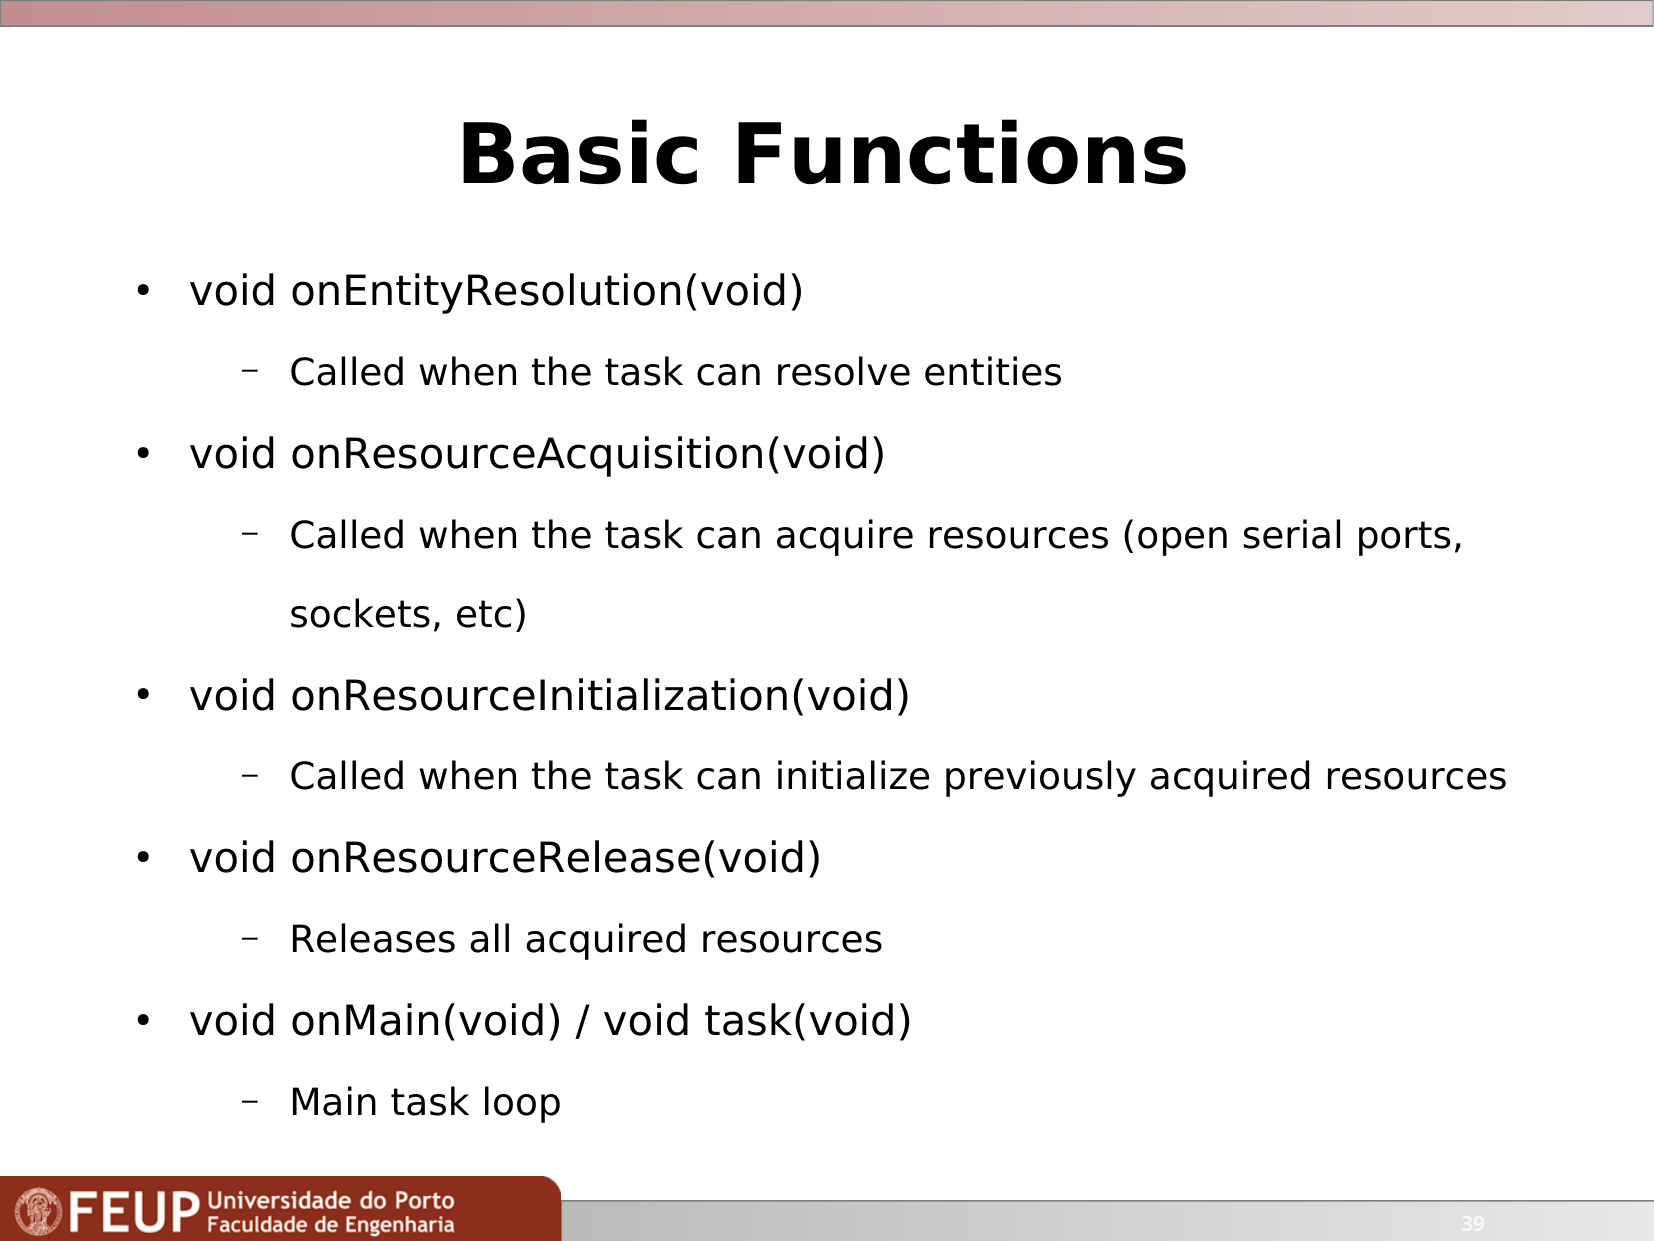

# Basic Functions
void onEntityResolution(void)
Called when the task can resolve entities
void onResourceAcquisition(void)
Called when the task can acquire resources (open serial ports, sockets, etc)
void onResourceInitialization(void)
Called when the task can initialize previously acquired resources
void onResourceRelease(void)
Releases all acquired resources
void onMain(void) / void task(void)
Main task loop